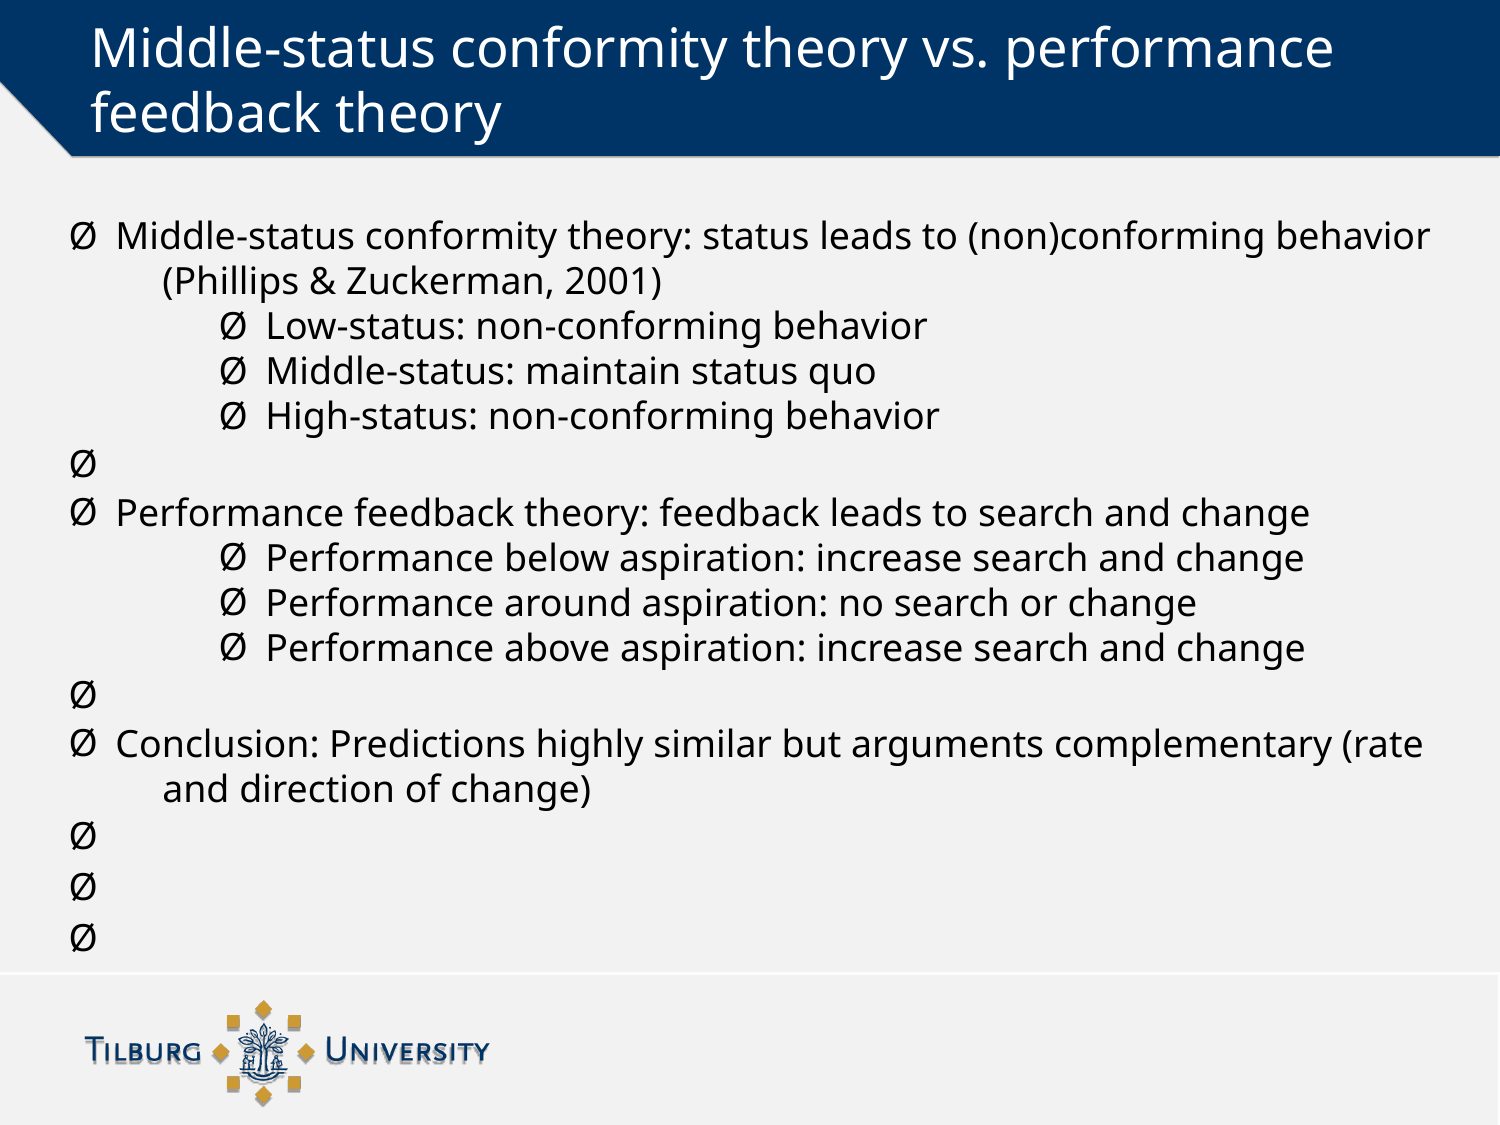

# Middle-status conformity theory vs. performance feedback theory
Middle-status conformity theory: status leads to (non)conforming behavior (Phillips & Zuckerman, 2001)
Low-status: non-conforming behavior
Middle-status: maintain status quo
High-status: non-conforming behavior
Performance feedback theory: feedback leads to search and change
Performance below aspiration: increase search and change
Performance around aspiration: no search or change
Performance above aspiration: increase search and change
Conclusion: Predictions highly similar but arguments complementary (rate and direction of change)